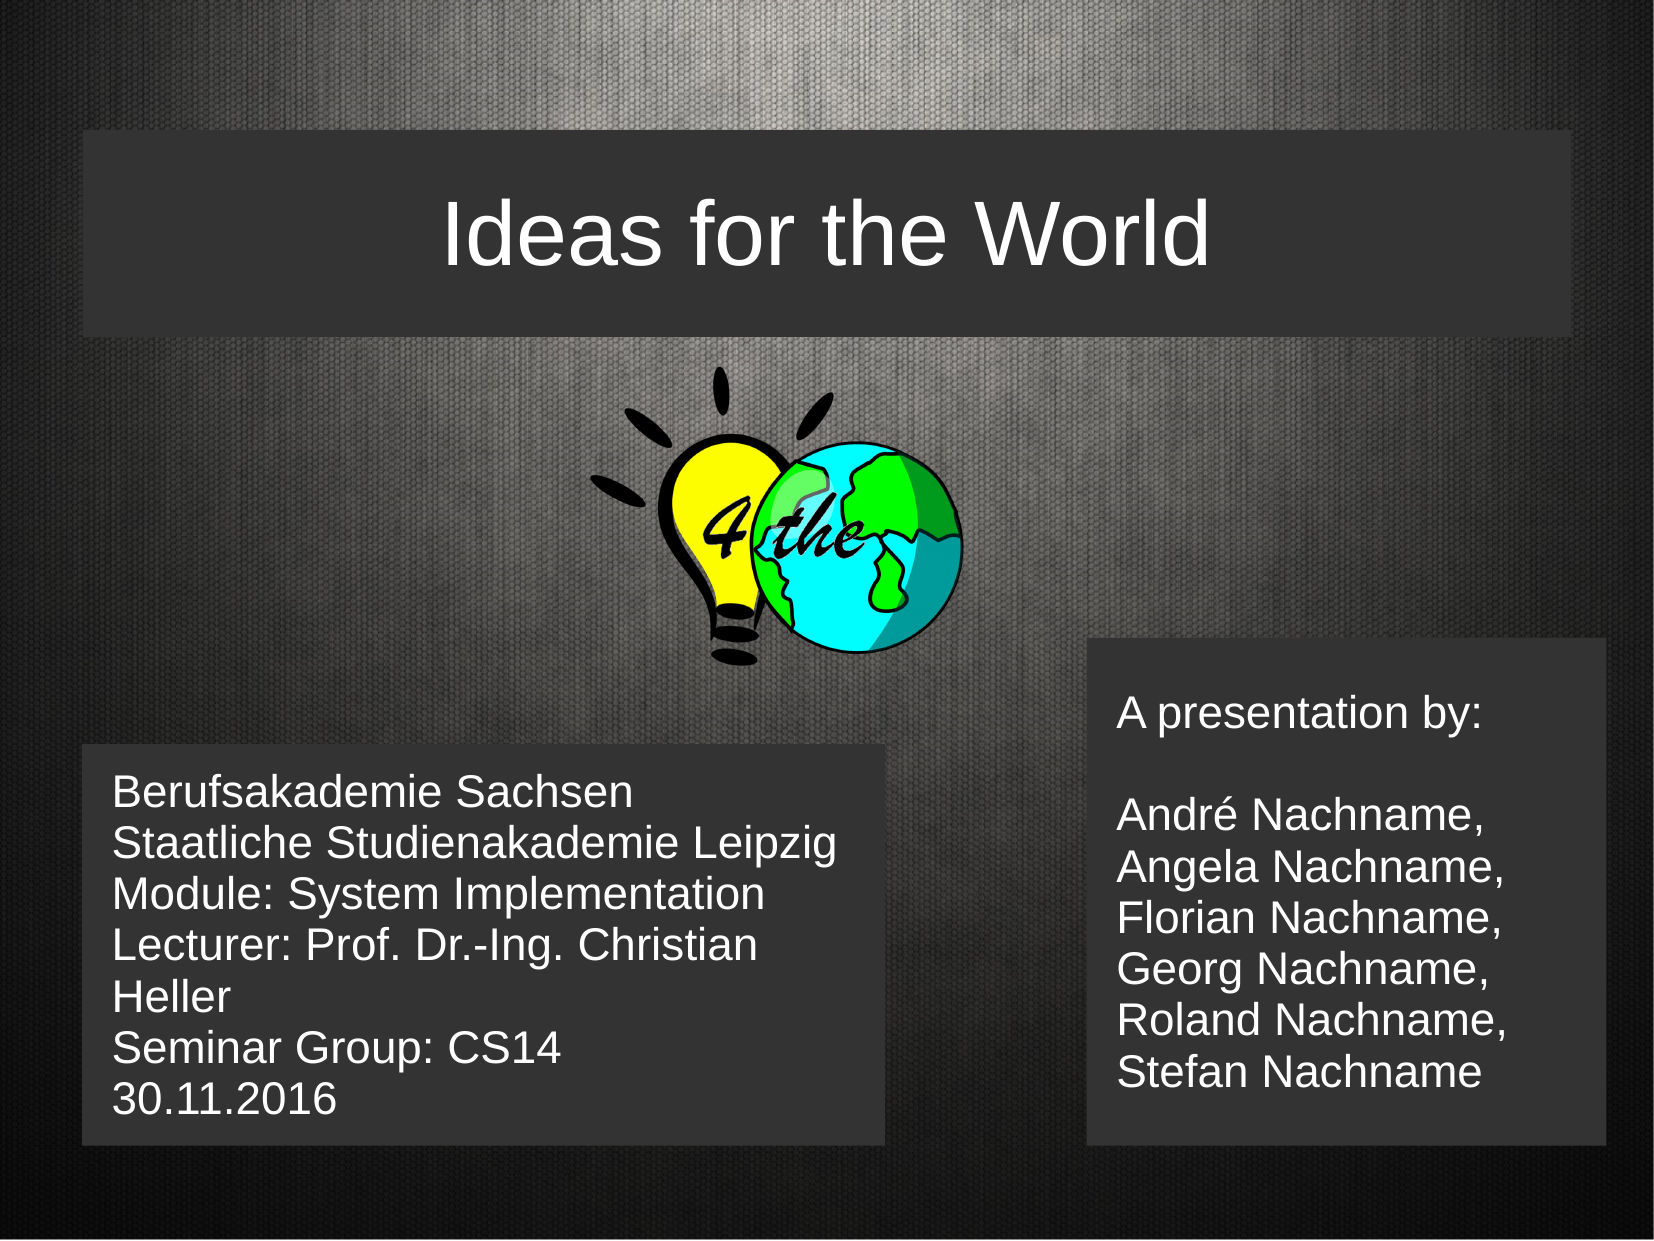

# Ideas for the World
A presentation by:
André Nachname,
Angela Nachname,
Florian Nachname,
Georg Nachname,
Roland Nachname,
Stefan Nachname
Berufsakademie Sachsen
Staatliche Studienakademie Leipzig
Module: System Implementation
Lecturer: Prof. Dr.-Ing. Christian Heller
Seminar Group: CS14
30.11.2016